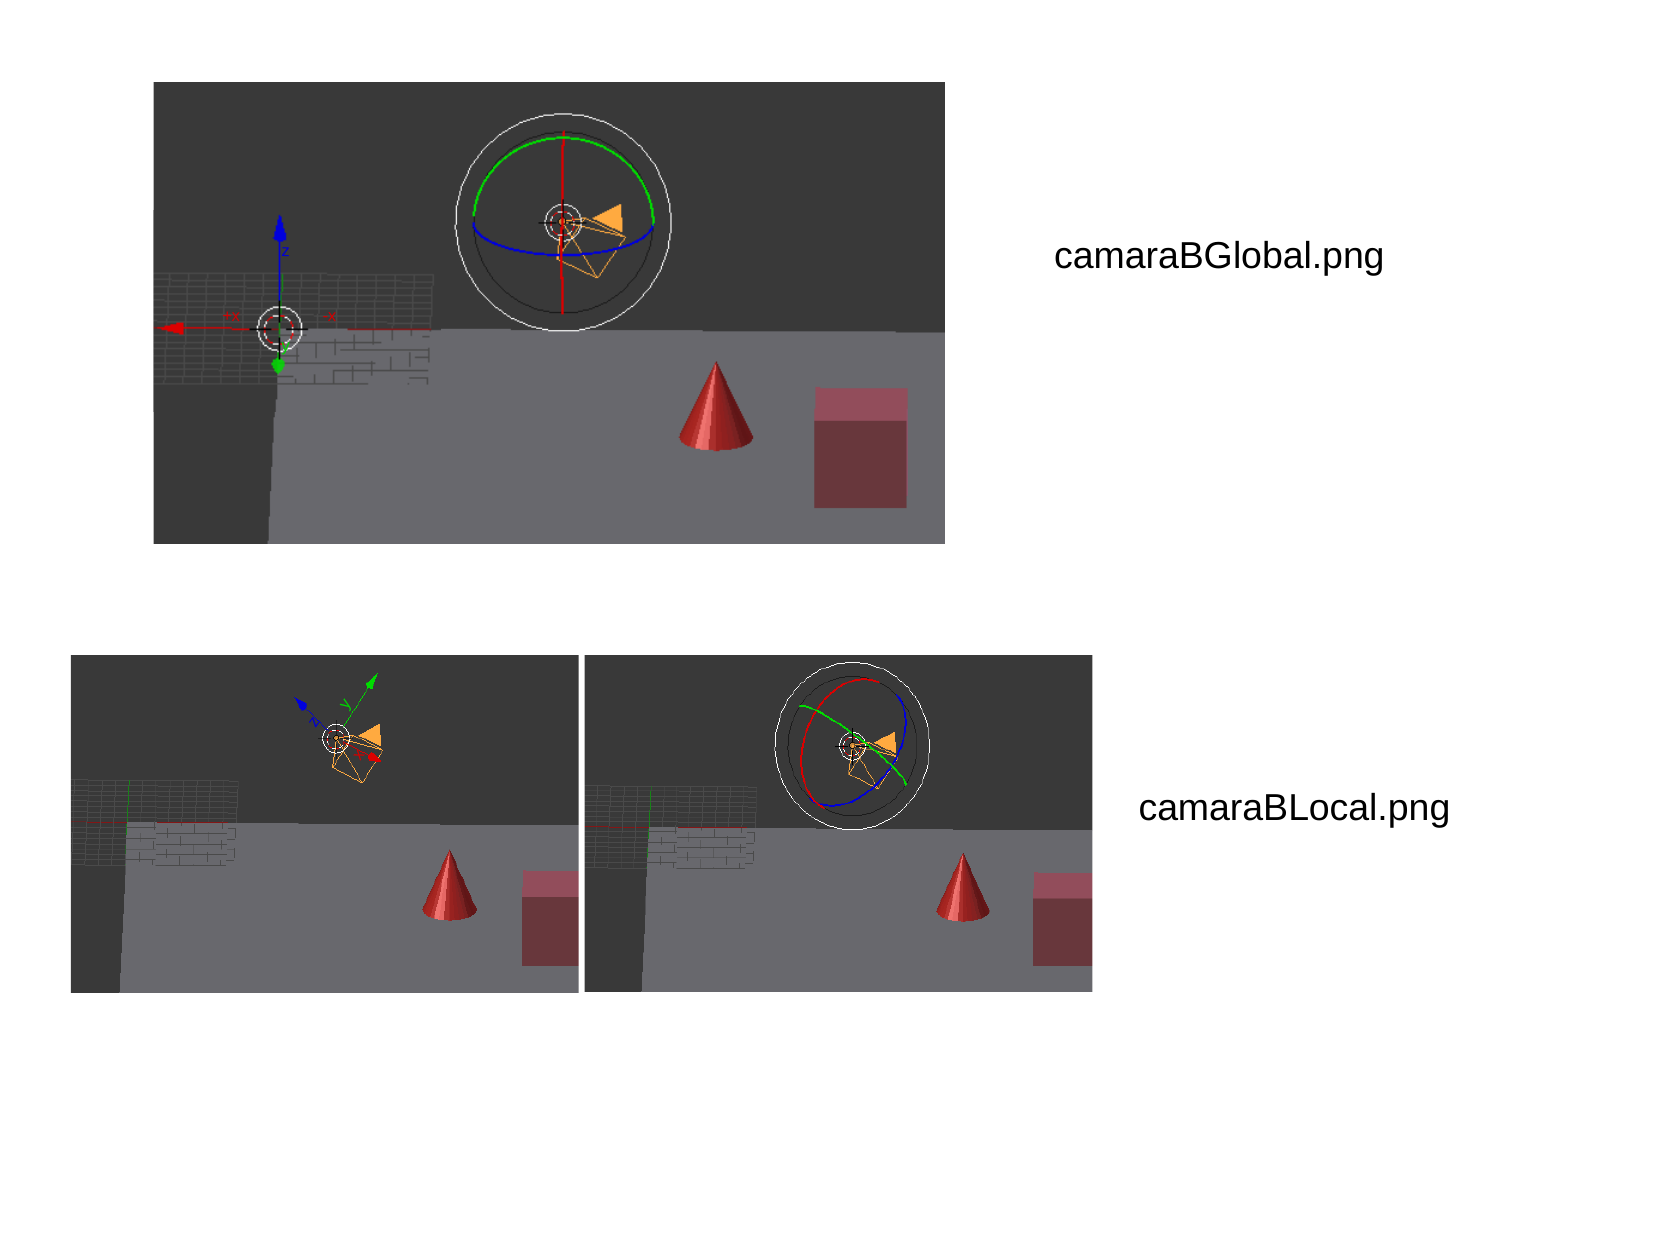

z
+x
-x
y
camaraBGlobal.png
y
z
x
camaraBLocal.png